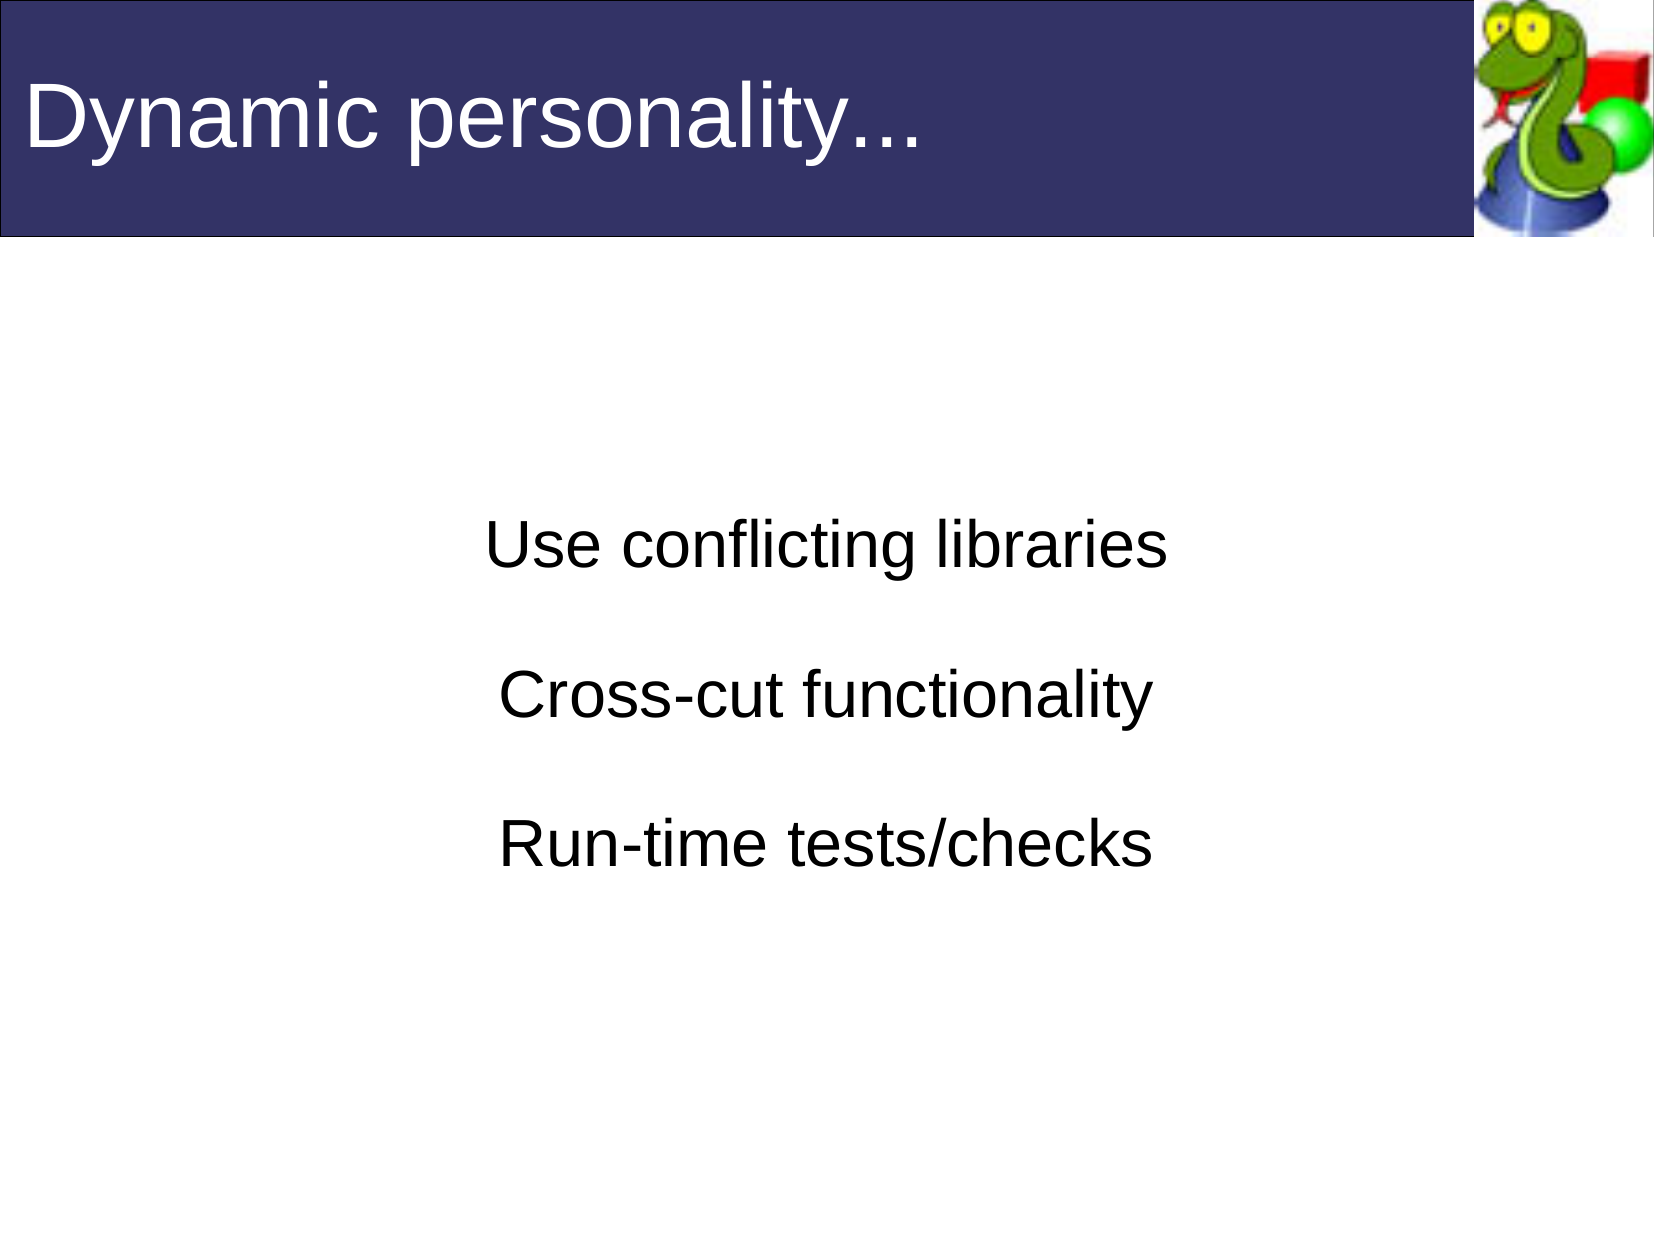

# Dynamic personality...
Use conflicting libraries
Cross-cut functionality
Run-time tests/checks